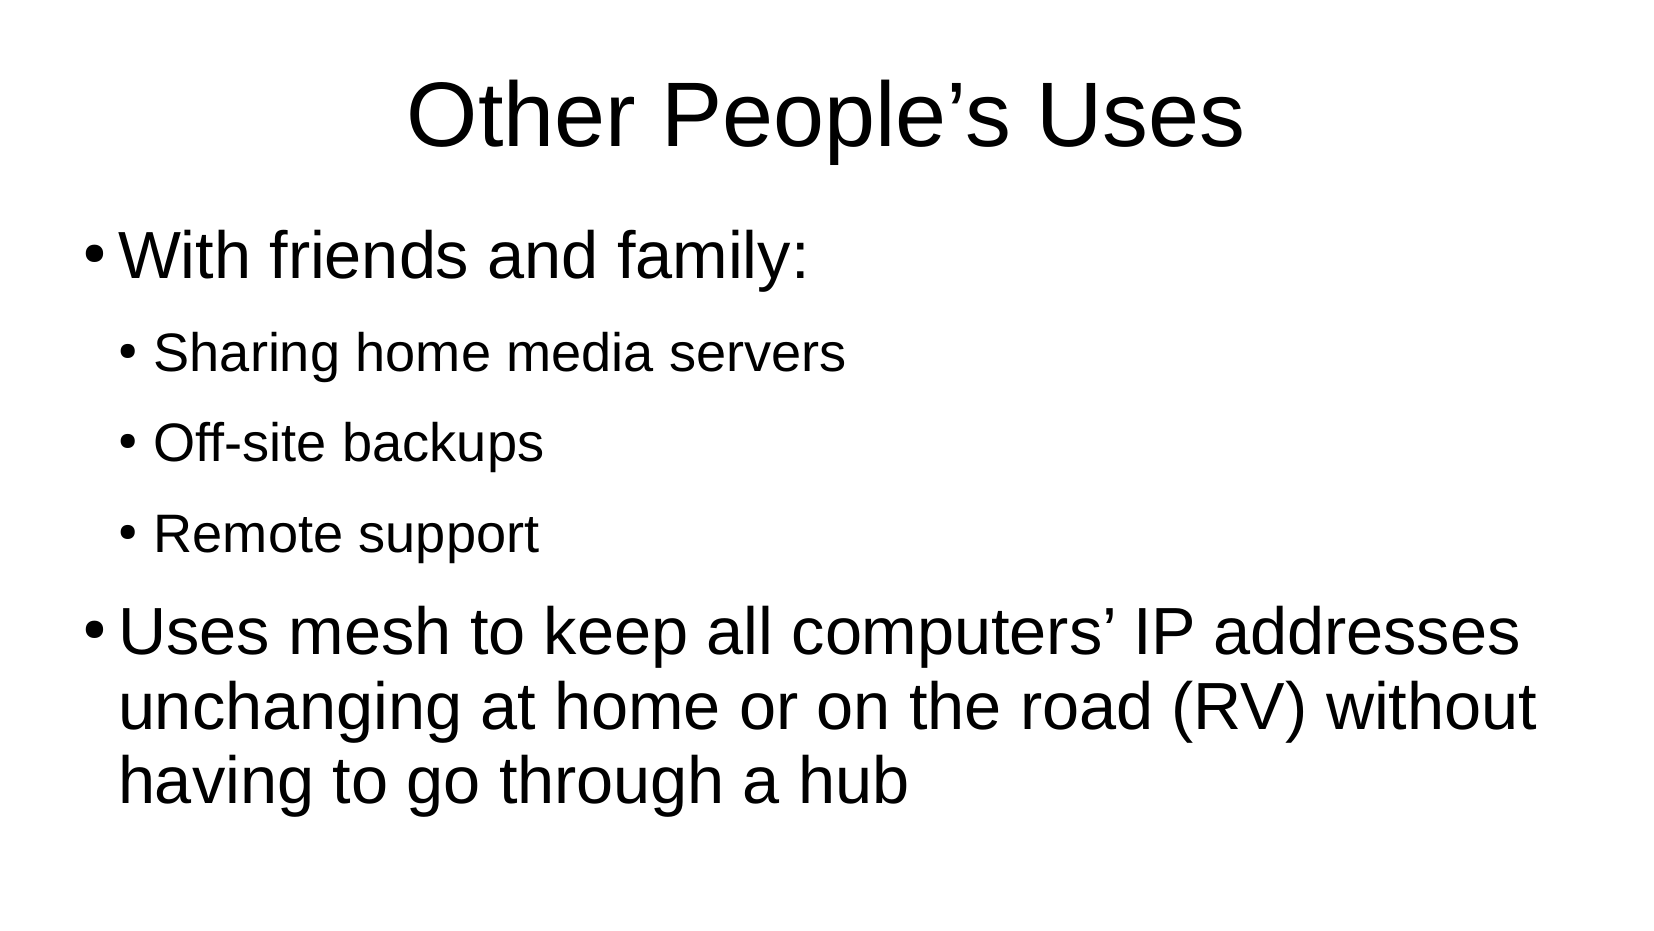

# Other People’s Uses
With friends and family:
Sharing home media servers
Off-site backups
Remote support
Uses mesh to keep all computers’ IP addresses unchanging at home or on the road (RV) without having to go through a hub